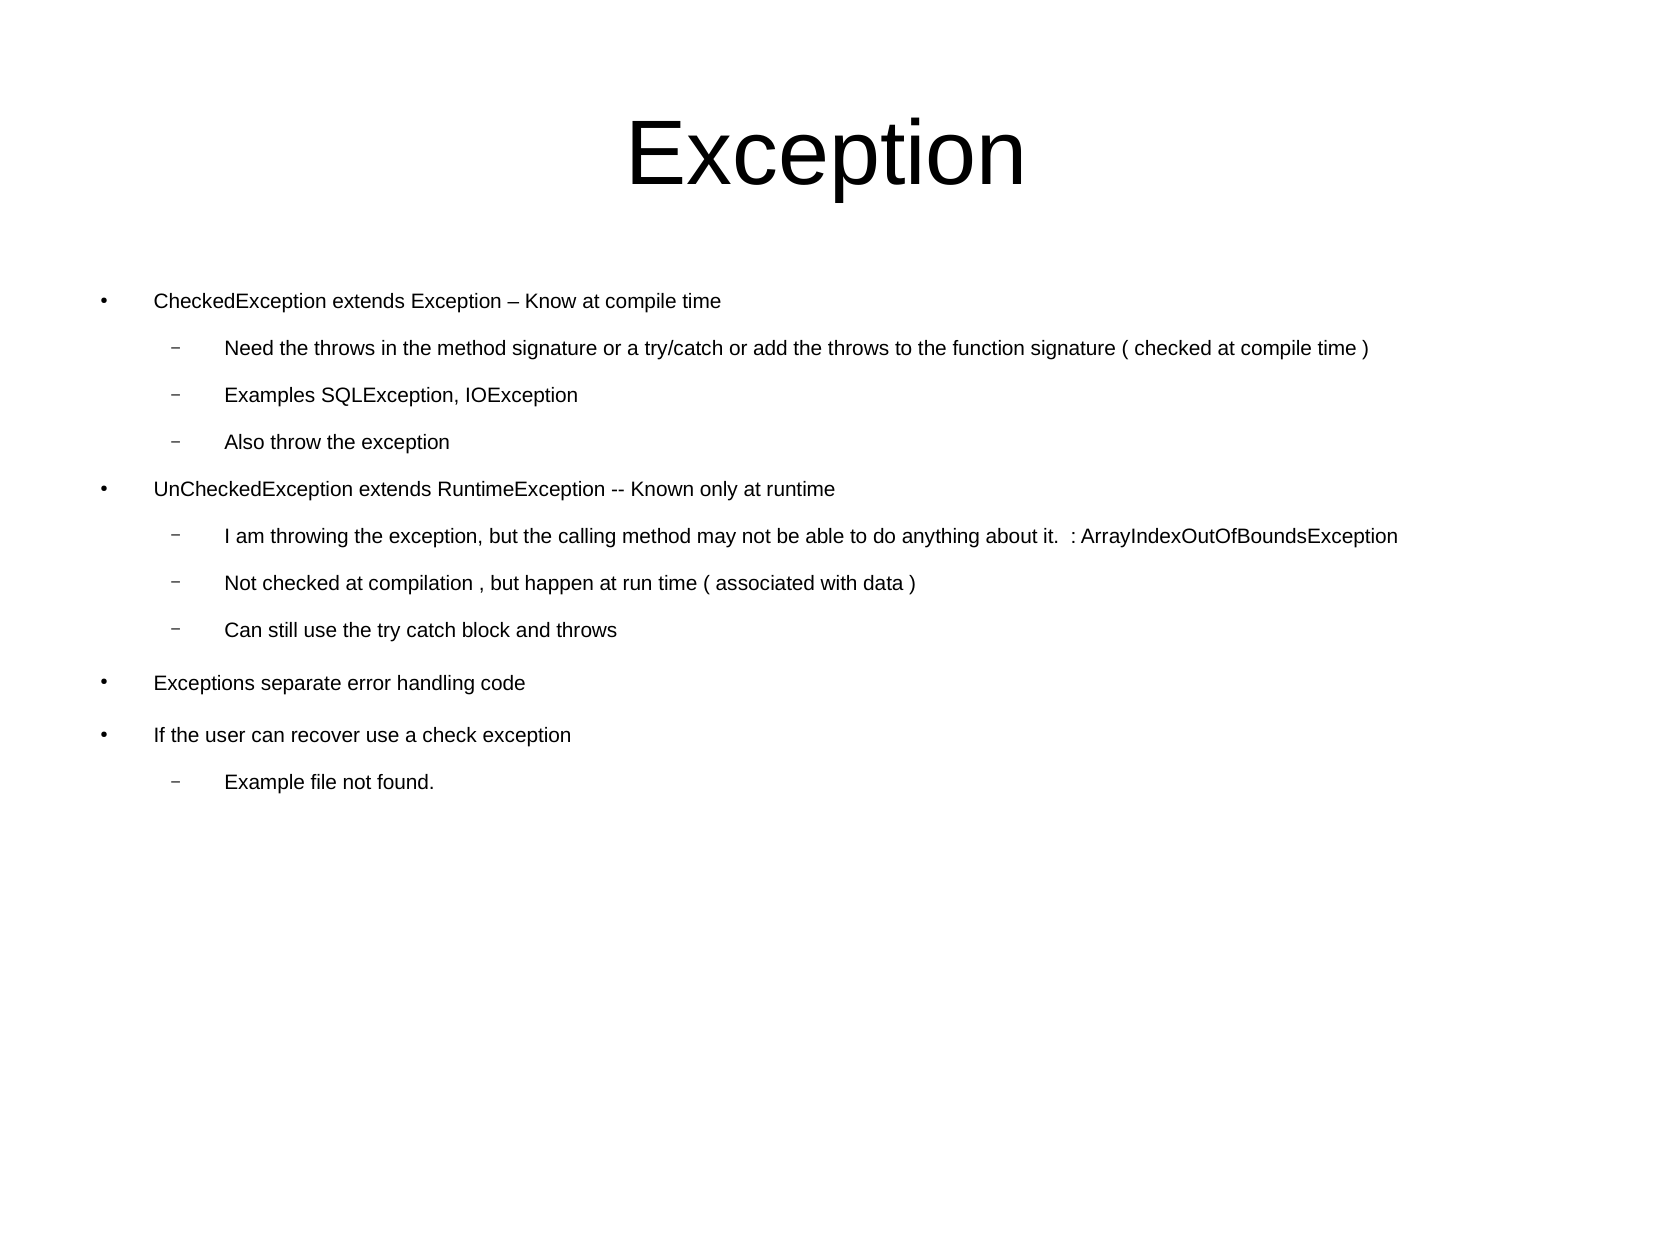

# Exception
CheckedException extends Exception – Know at compile time
Need the throws in the method signature or a try/catch or add the throws to the function signature ( checked at compile time )
Examples SQLException, IOException
Also throw the exception
UnCheckedException extends RuntimeException -- Known only at runtime
I am throwing the exception, but the calling method may not be able to do anything about it. : ArrayIndexOutOfBoundsException
Not checked at compilation , but happen at run time ( associated with data )
Can still use the try catch block and throws
Exceptions separate error handling code
If the user can recover use a check exception
Example file not found.